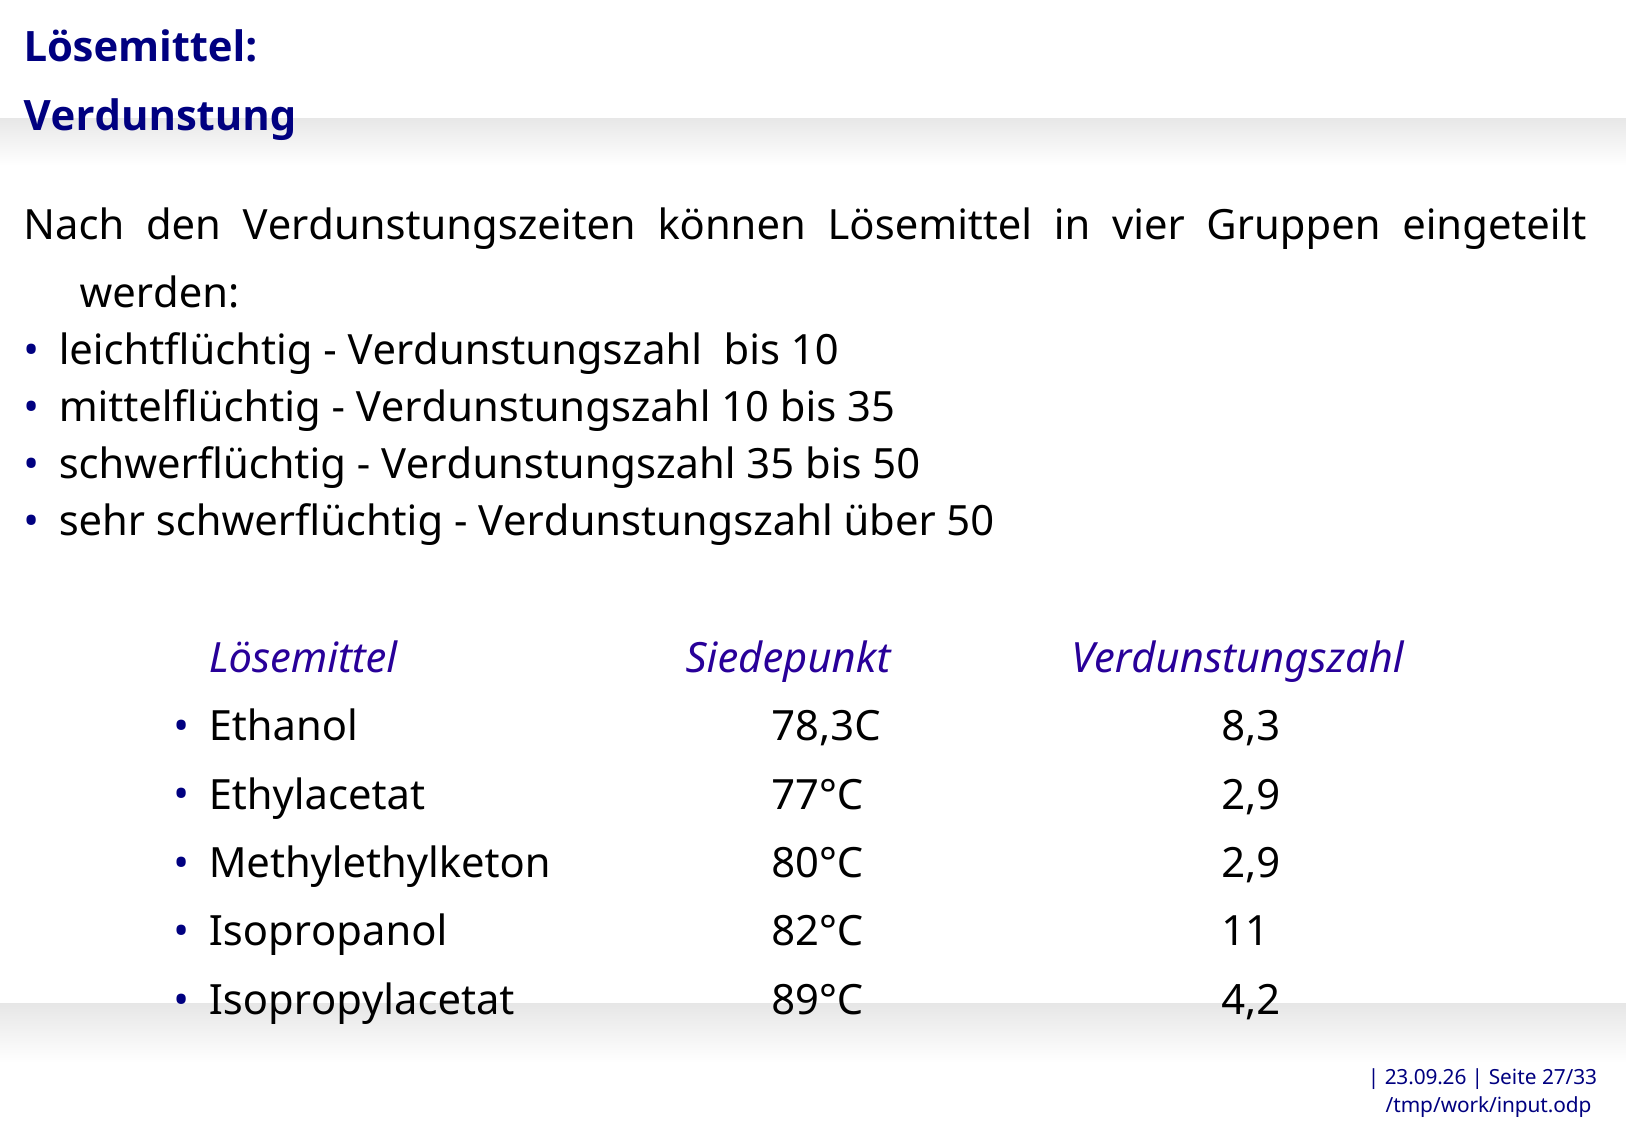

# Lösemittel: Verdunstung
Nach den Verdunstungszeiten können Lösemittel in vier Gruppen eingeteilt werden:
leichtflüchtig - Verdunstungszahl bis 10
mittelflüchtig - Verdunstungszahl 10 bis 35
schwerflüchtig - Verdunstungszahl 35 bis 50
sehr schwerflüchtig - Verdunstungszahl über 50
Lösemittel		 Siedepunkt		Verdunstungszahl
Ethanol			78,3C			8,3
Ethylacetat			77°C			2,9
Methylethylketon		80°C			2,9
Isopropanol			82°C			11
Isopropylacetat		89°C			4,2